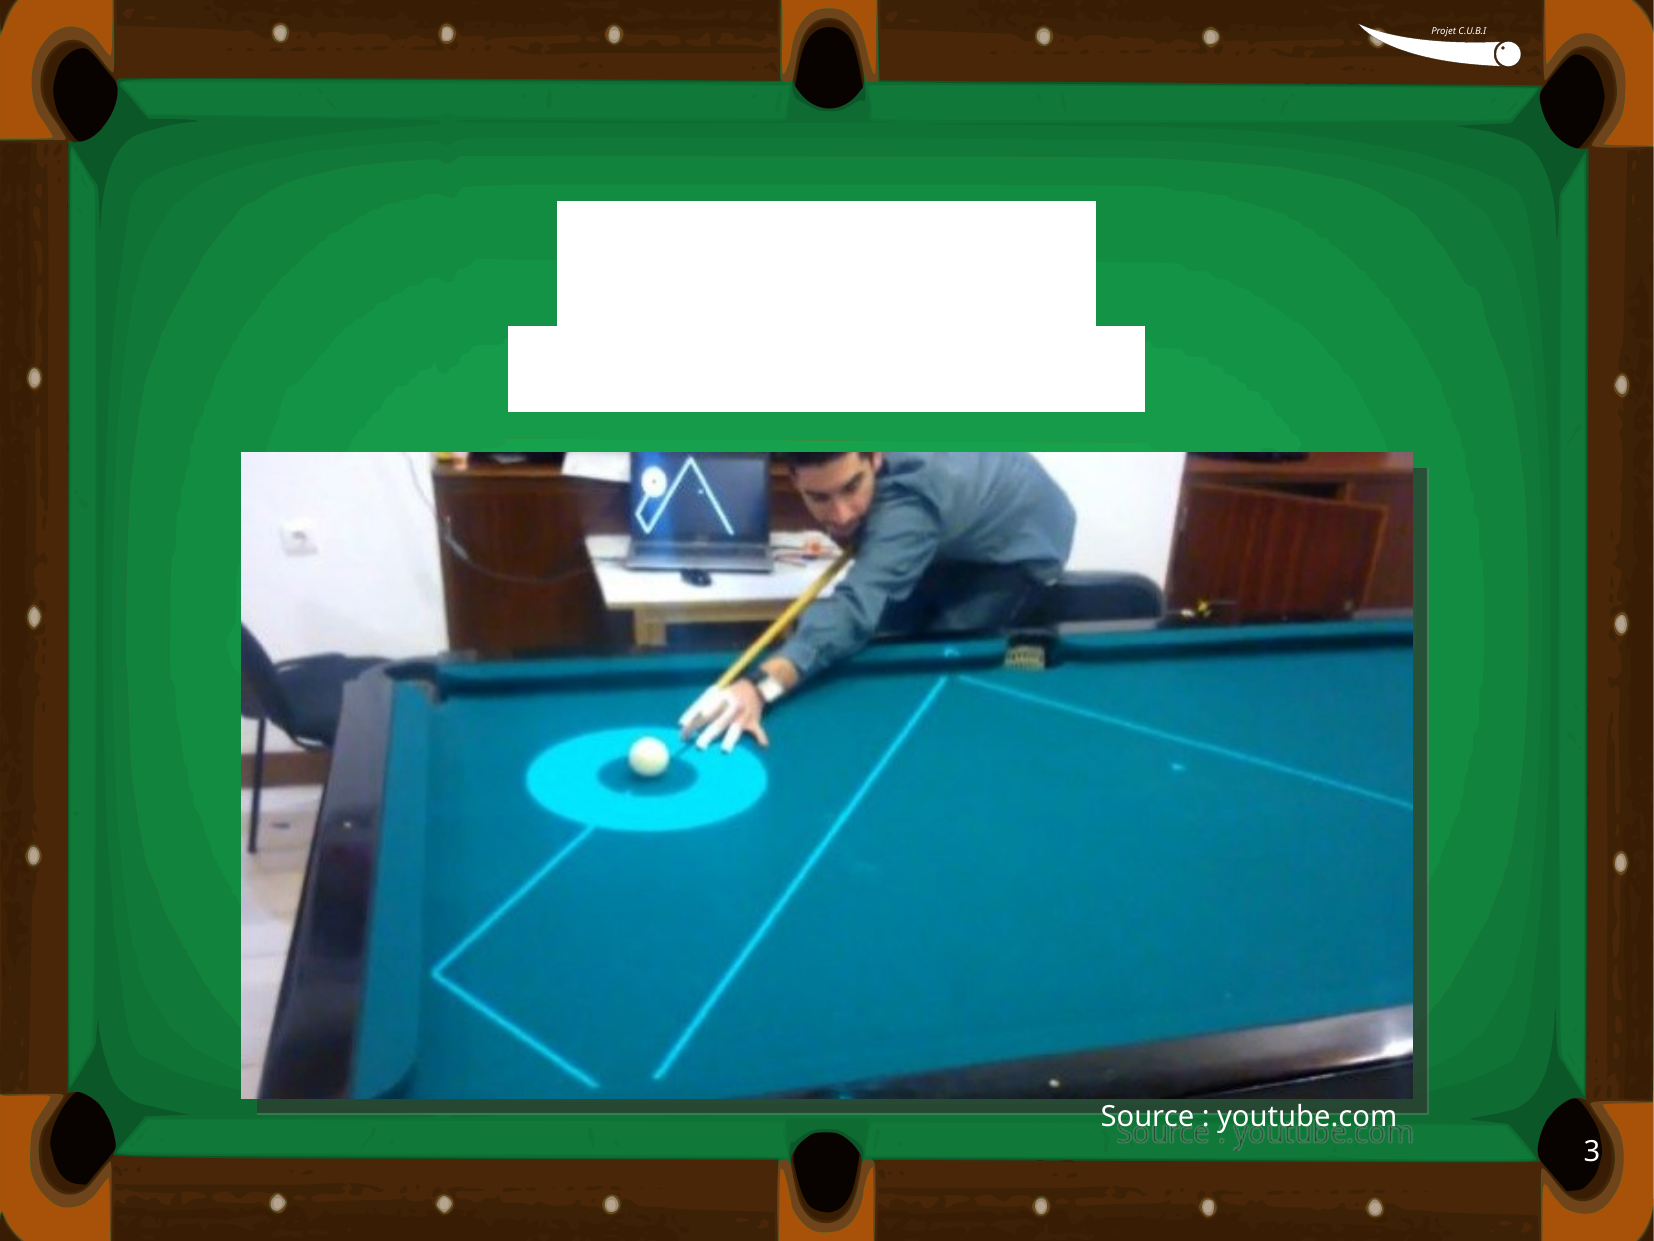

# Introduction Les origines du projet
Source : youtube.com
3